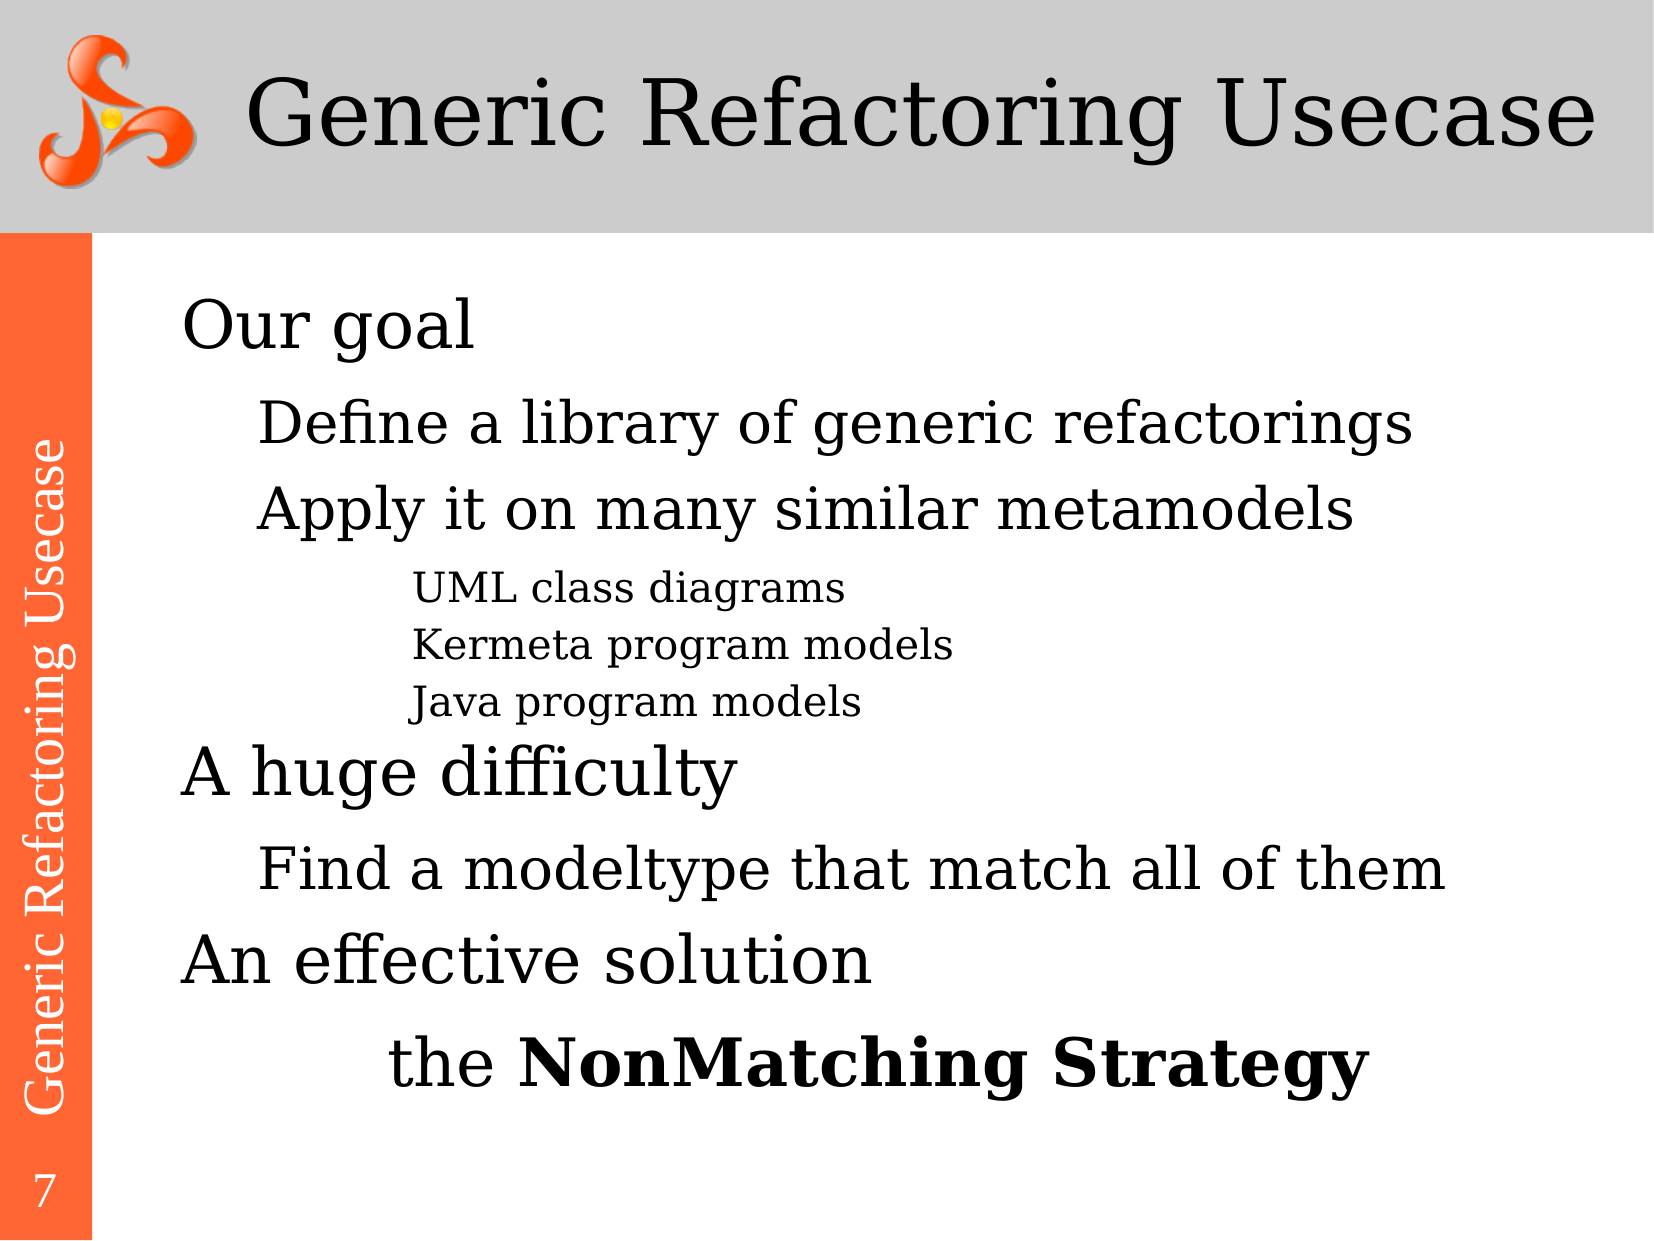

# Generic Refactoring Usecase
Our goal
Define a library of generic refactorings
Apply it on many similar metamodels
UML class diagrams
Kermeta program models
Java program models
A huge difficulty
Find a modeltype that match all of them
An effective solution
the NonMatching Strategy
Generic Refactoring Usecase